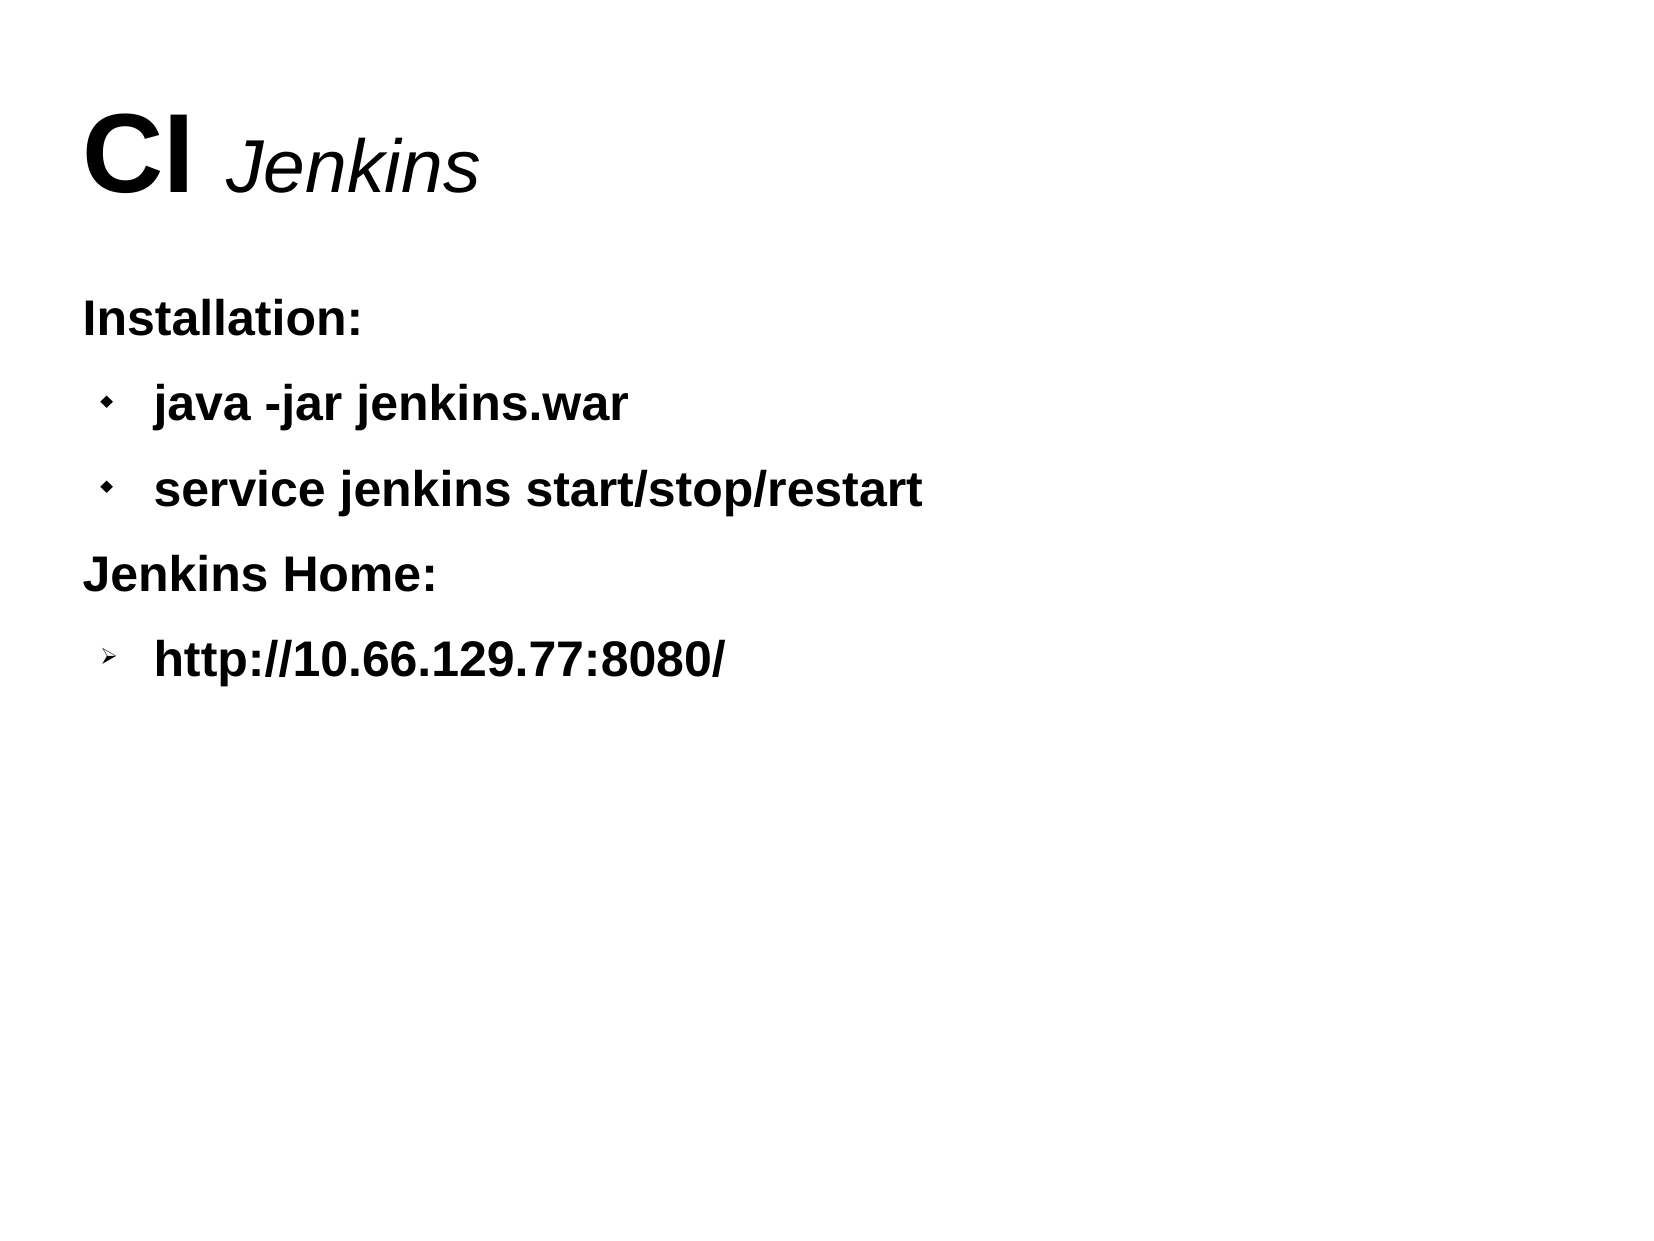

# CI Jenkins
Installation:
java -jar jenkins.war
service jenkins start/stop/restart
Jenkins Home:
http://10.66.129.77:8080/